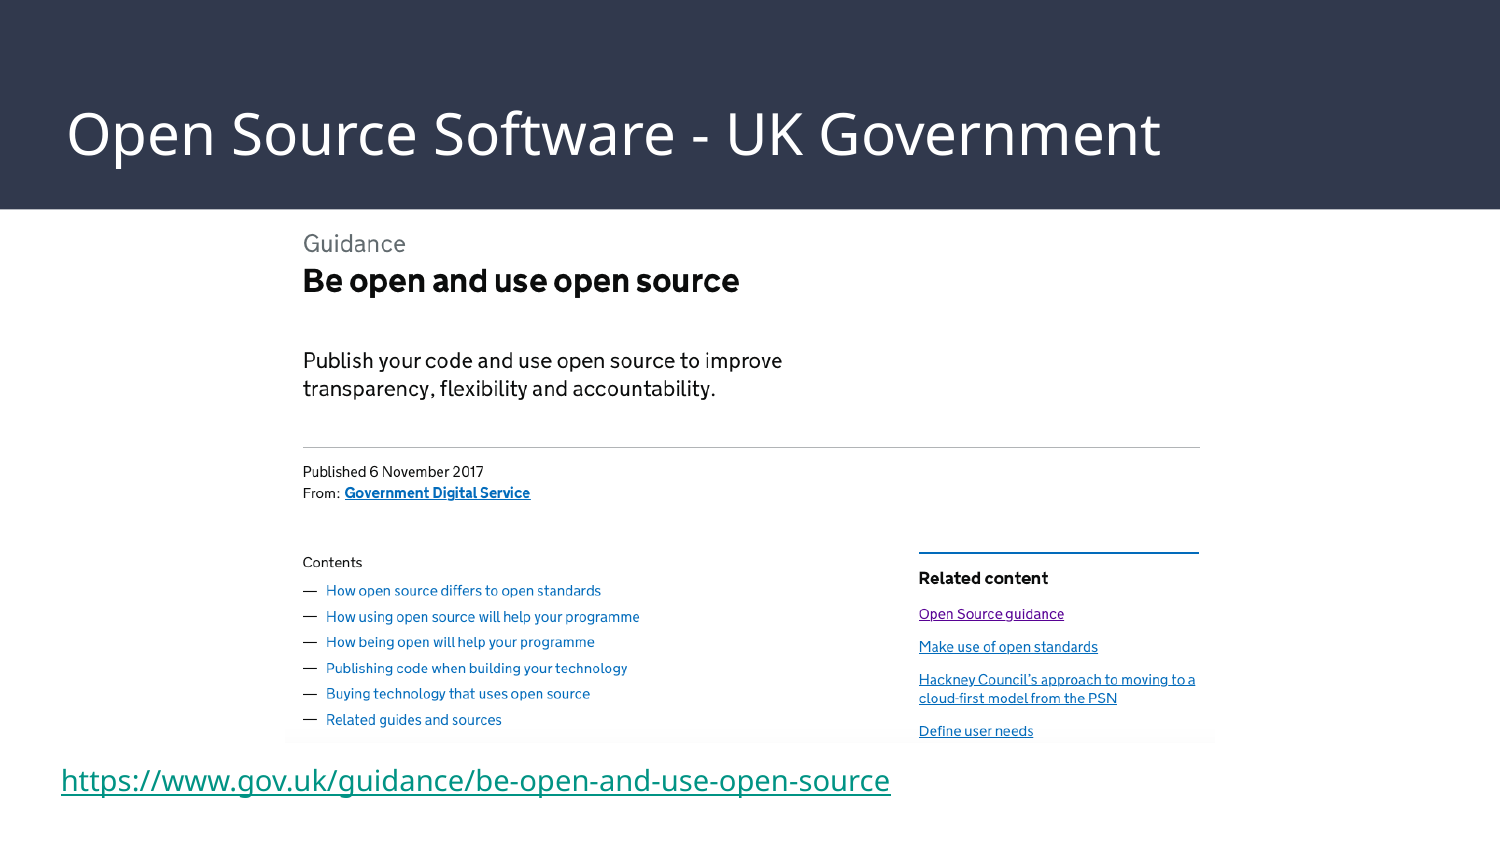

# Open Source Software - UK Government
https://www.gov.uk/guidance/be-open-and-use-open-source